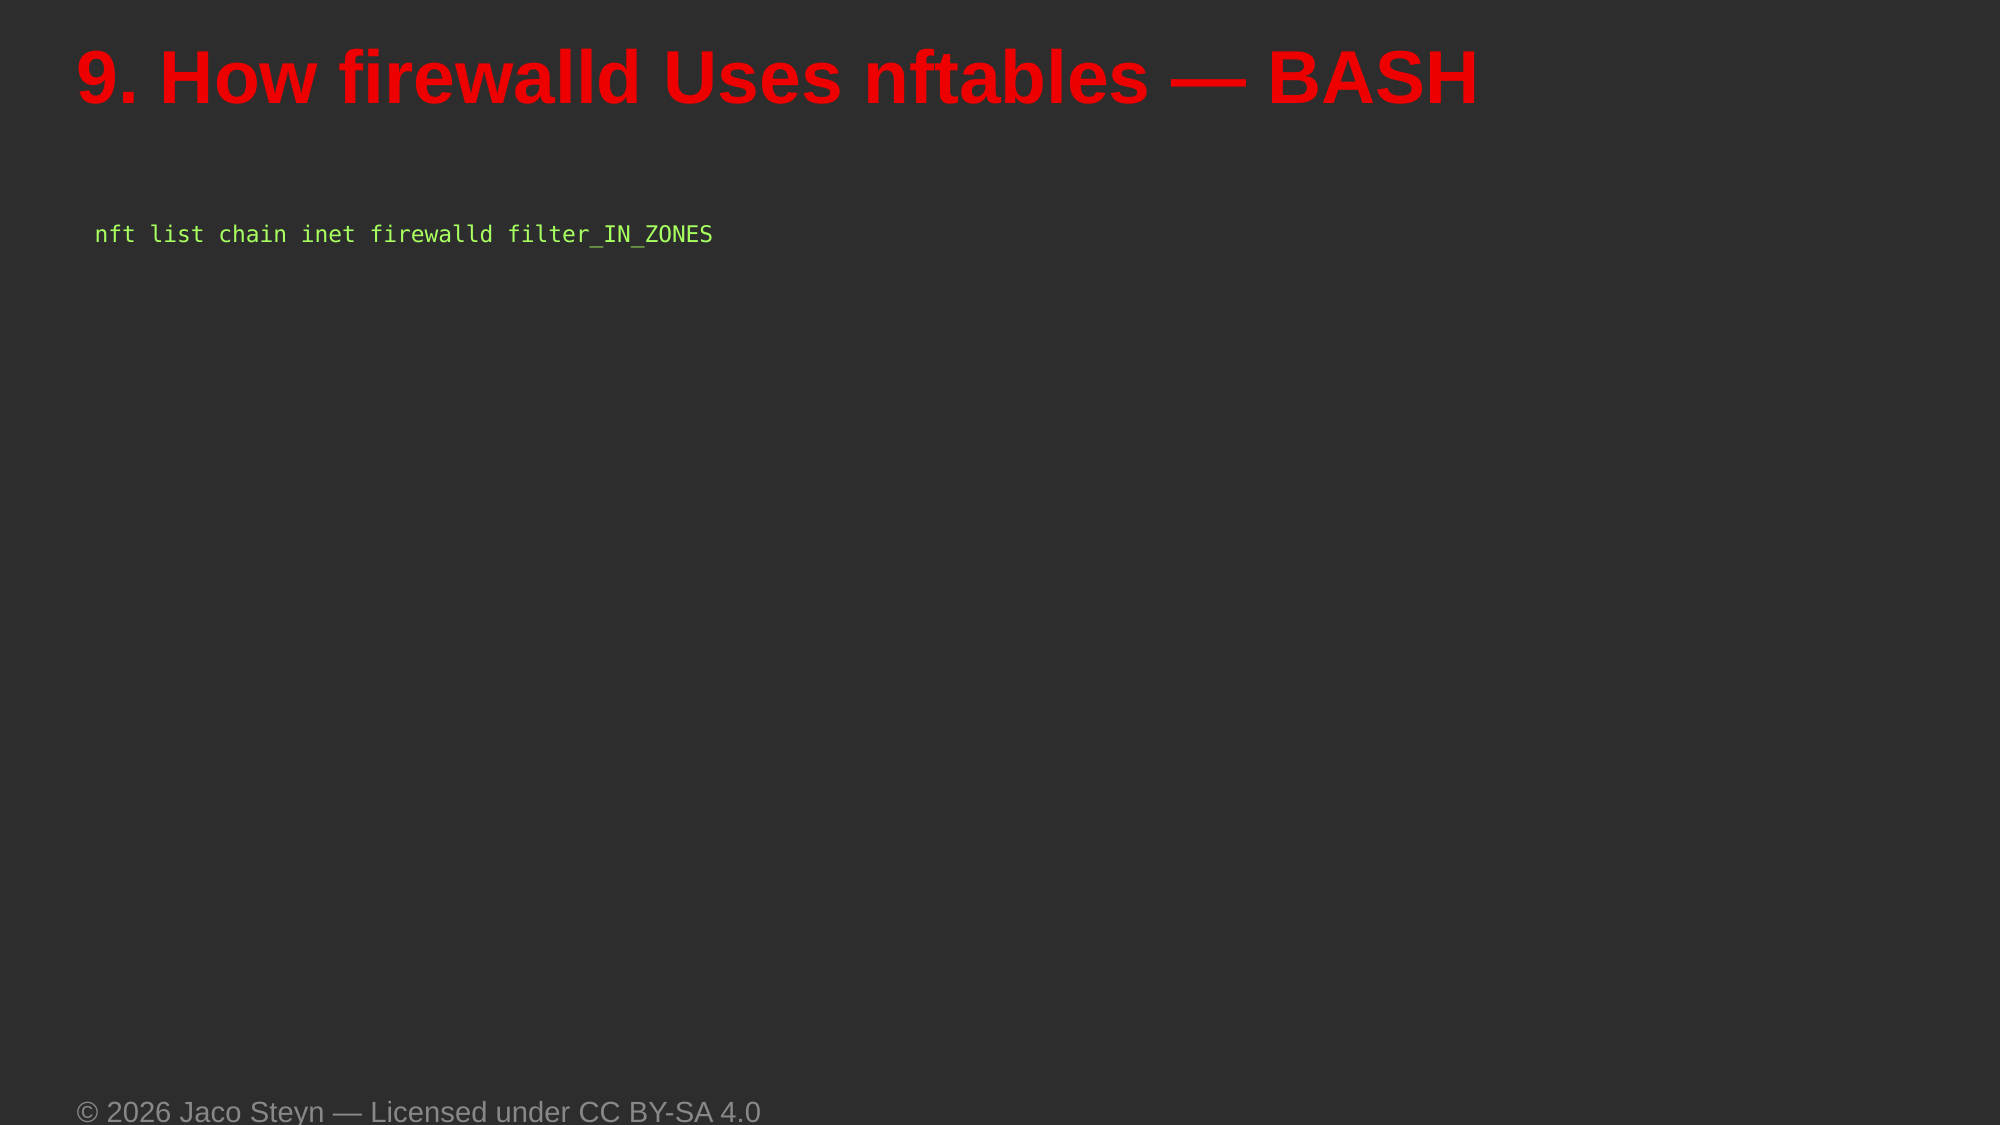

9. How firewalld Uses nftables — BASH
nft list chain inet firewalld filter_IN_ZONES
© 2026 Jaco Steyn — Licensed under CC BY-SA 4.0